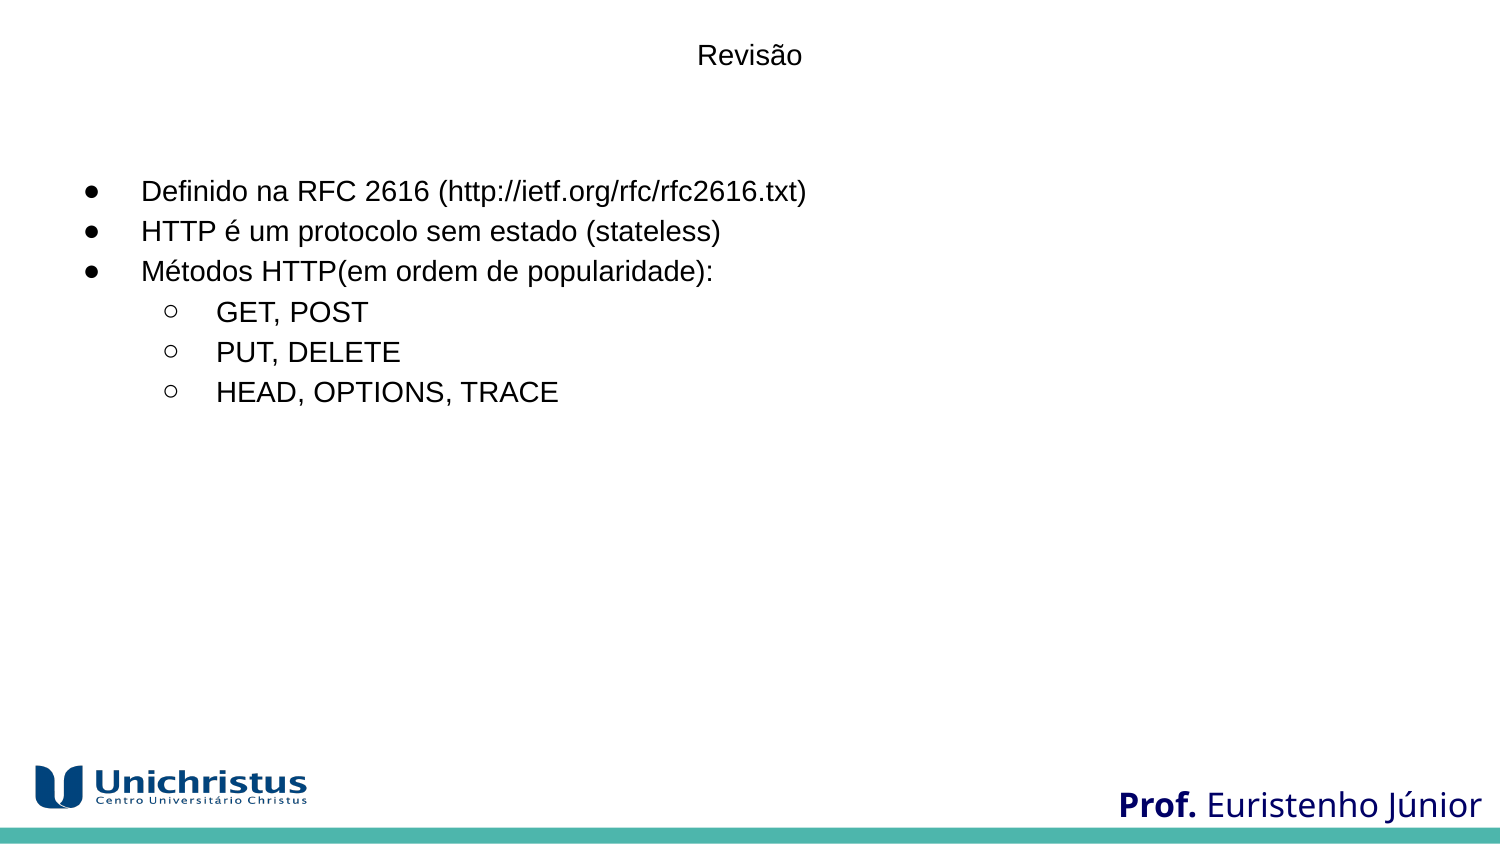

# Revisão
Definido na RFC 2616 (http://ietf.org/rfc/rfc2616.txt)
HTTP é um protocolo sem estado (stateless)
Métodos HTTP(em ordem de popularidade):
GET, POST
PUT, DELETE
HEAD, OPTIONS, TRACE
Prof. Euristenho Júnior